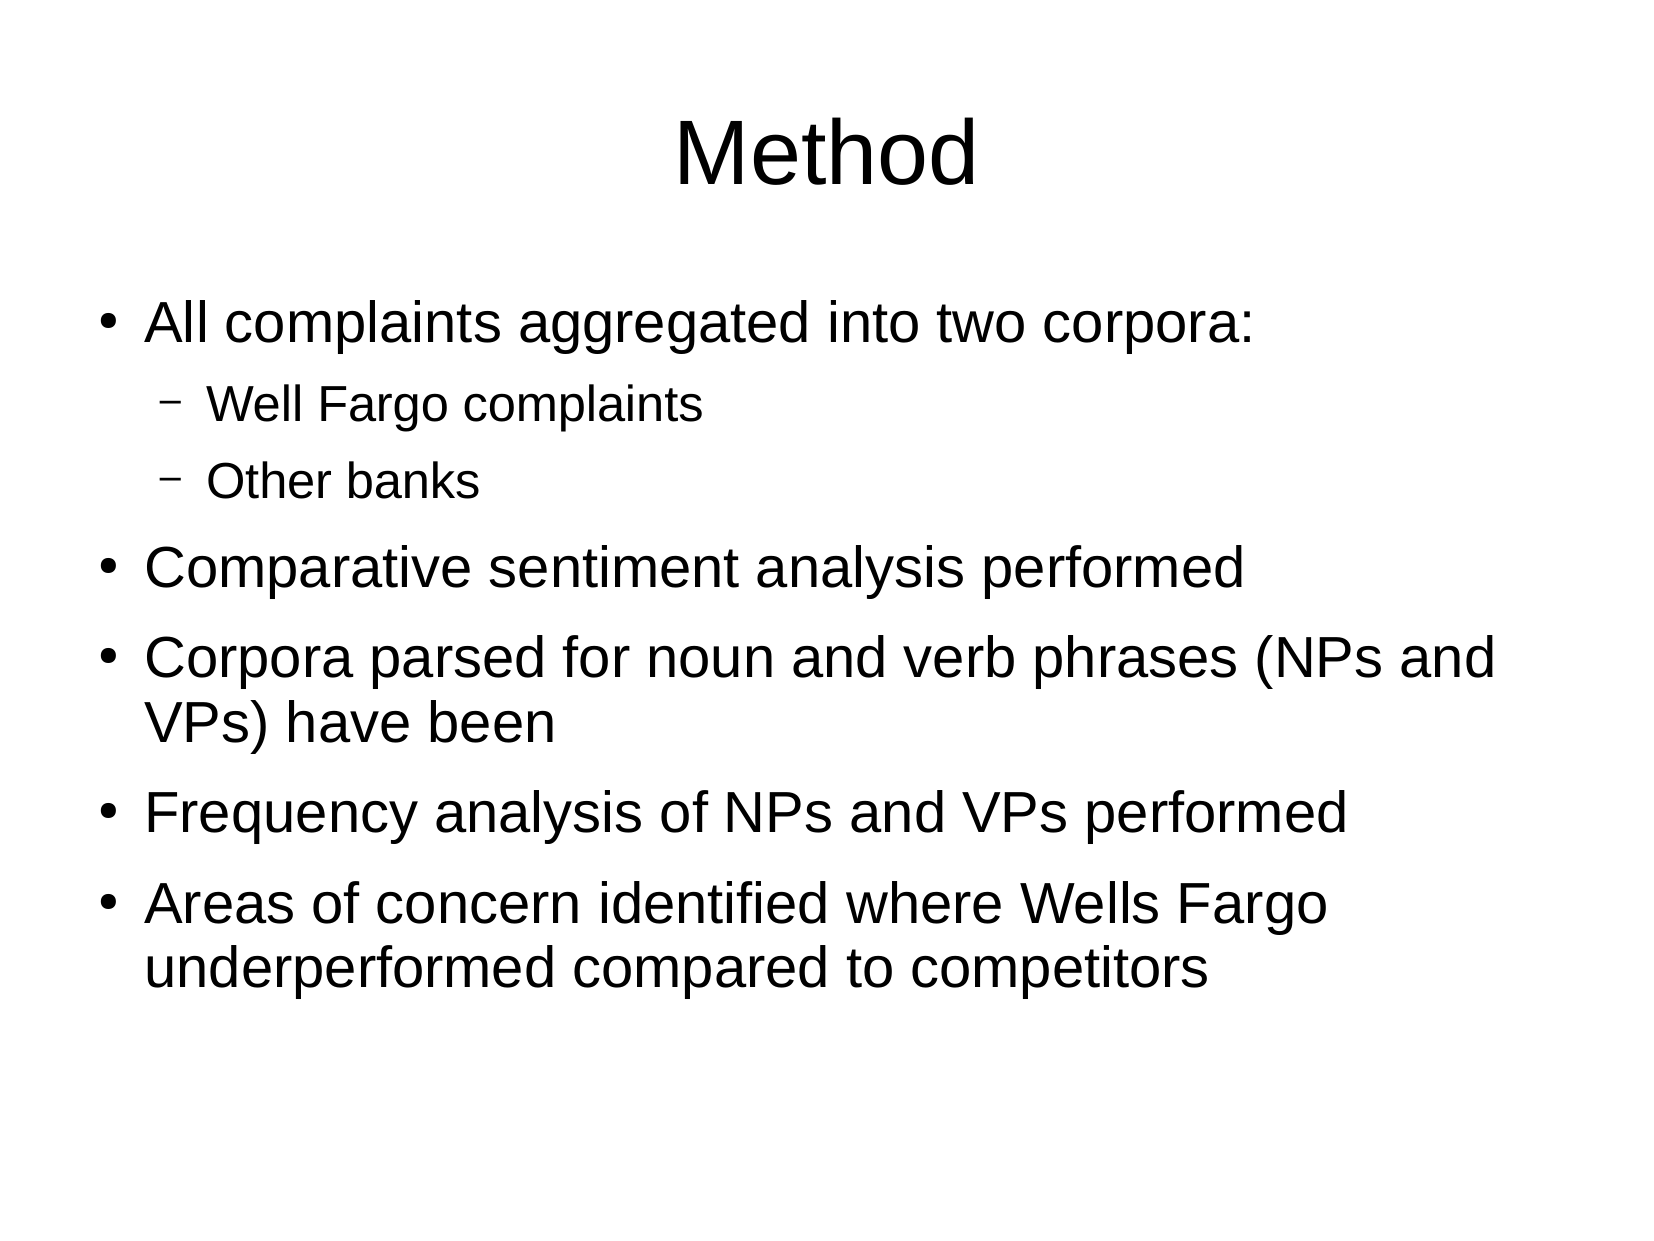

# Method
All complaints aggregated into two corpora:
Well Fargo complaints
Other banks
Comparative sentiment analysis performed
Corpora parsed for noun and verb phrases (NPs and VPs) have been
Frequency analysis of NPs and VPs performed
Areas of concern identified where Wells Fargo underperformed compared to competitors